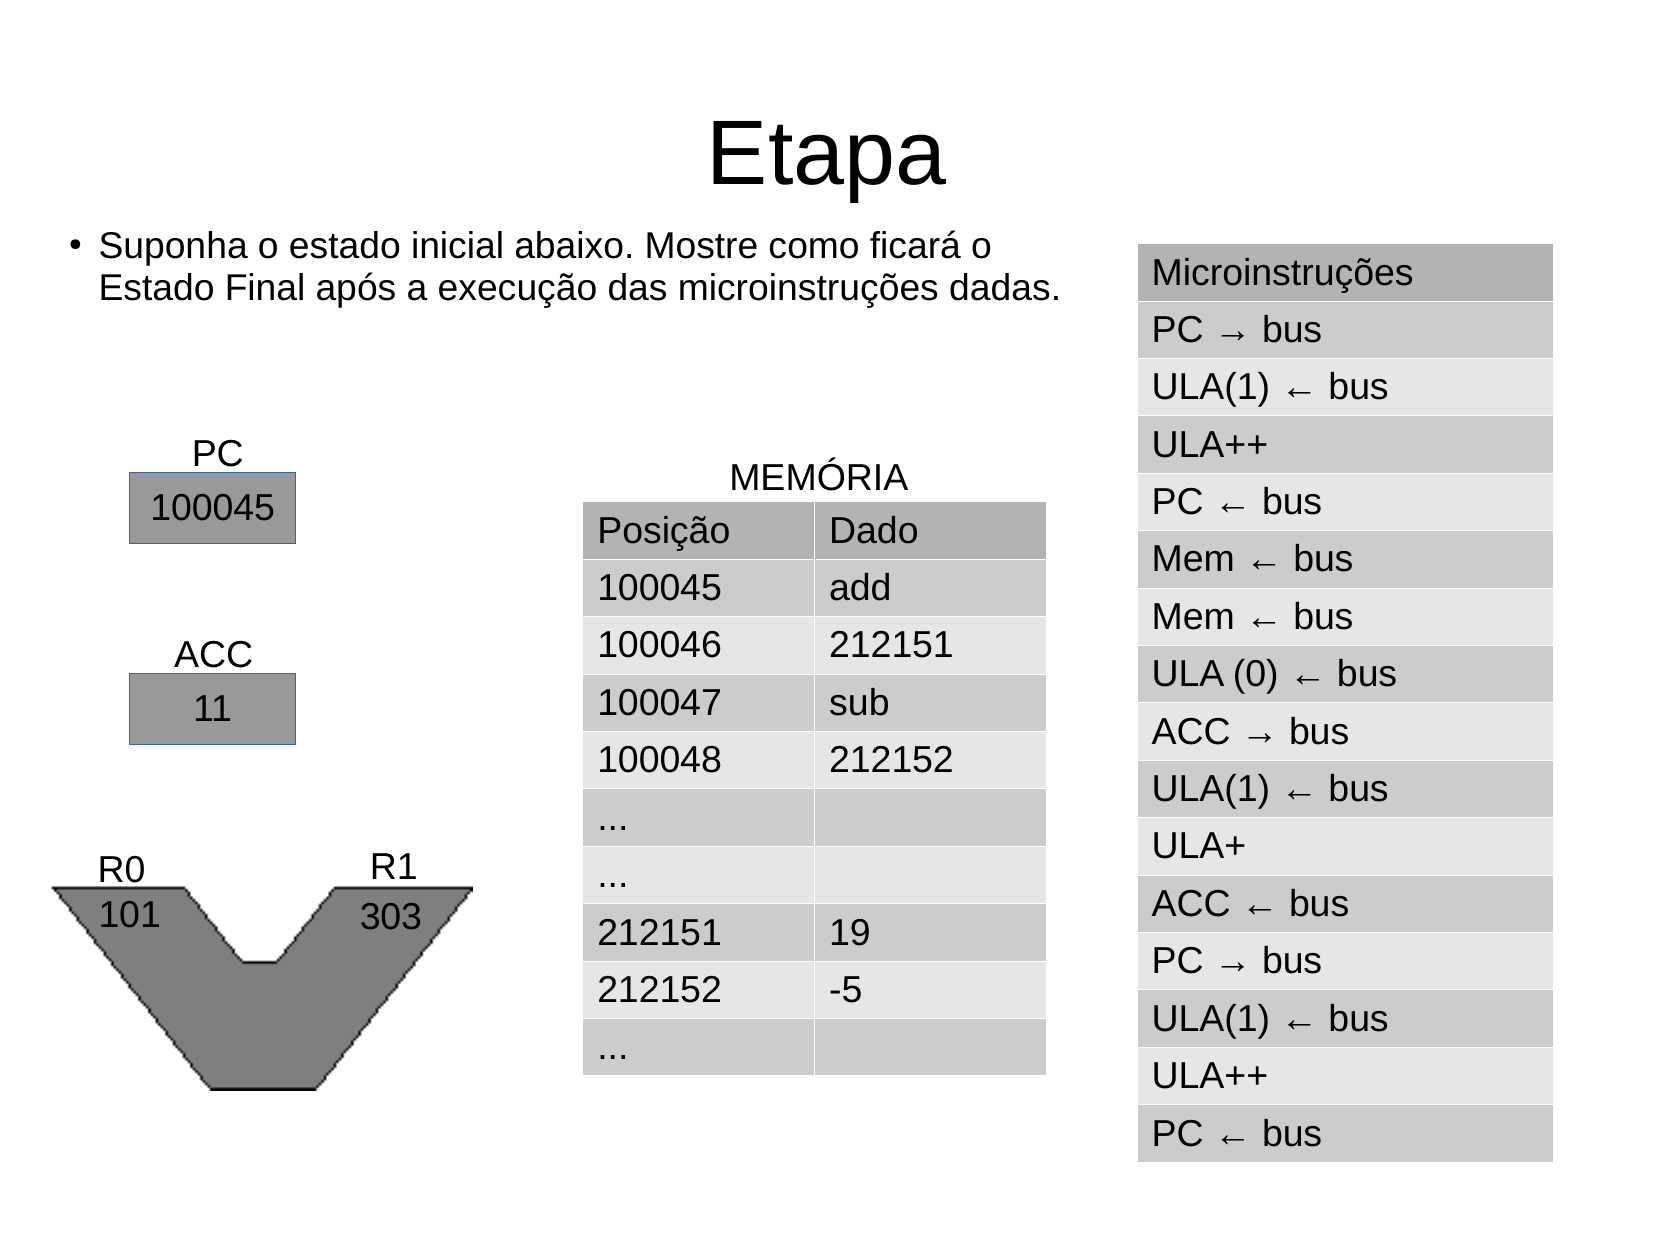

# Etapa
Suponha o estado inicial abaixo. Mostre como ficará o Estado Final após a execução das microinstruções dadas.
| Microinstruções |
| --- |
| PC → bus |
| ULA(1) ← bus |
| ULA++ |
| PC ← bus |
| Mem ← bus |
| Mem ← bus |
| ULA (0) ← bus |
| ACC → bus |
| ULA(1) ← bus |
| ULA+ |
| ACC ← bus |
| PC → bus |
| ULA(1) ← bus |
| ULA++ |
| PC ← bus |
PC
MEMÓRIA
100045
| Posição | Dado |
| --- | --- |
| 100045 | add |
| 100046 | 212151 |
| 100047 | sub |
| 100048 | 212152 |
| ... | |
| ... | |
| 212151 | 19 |
| 212152 | -5 |
| ... | |
ACC
11
R1
R0
101
303